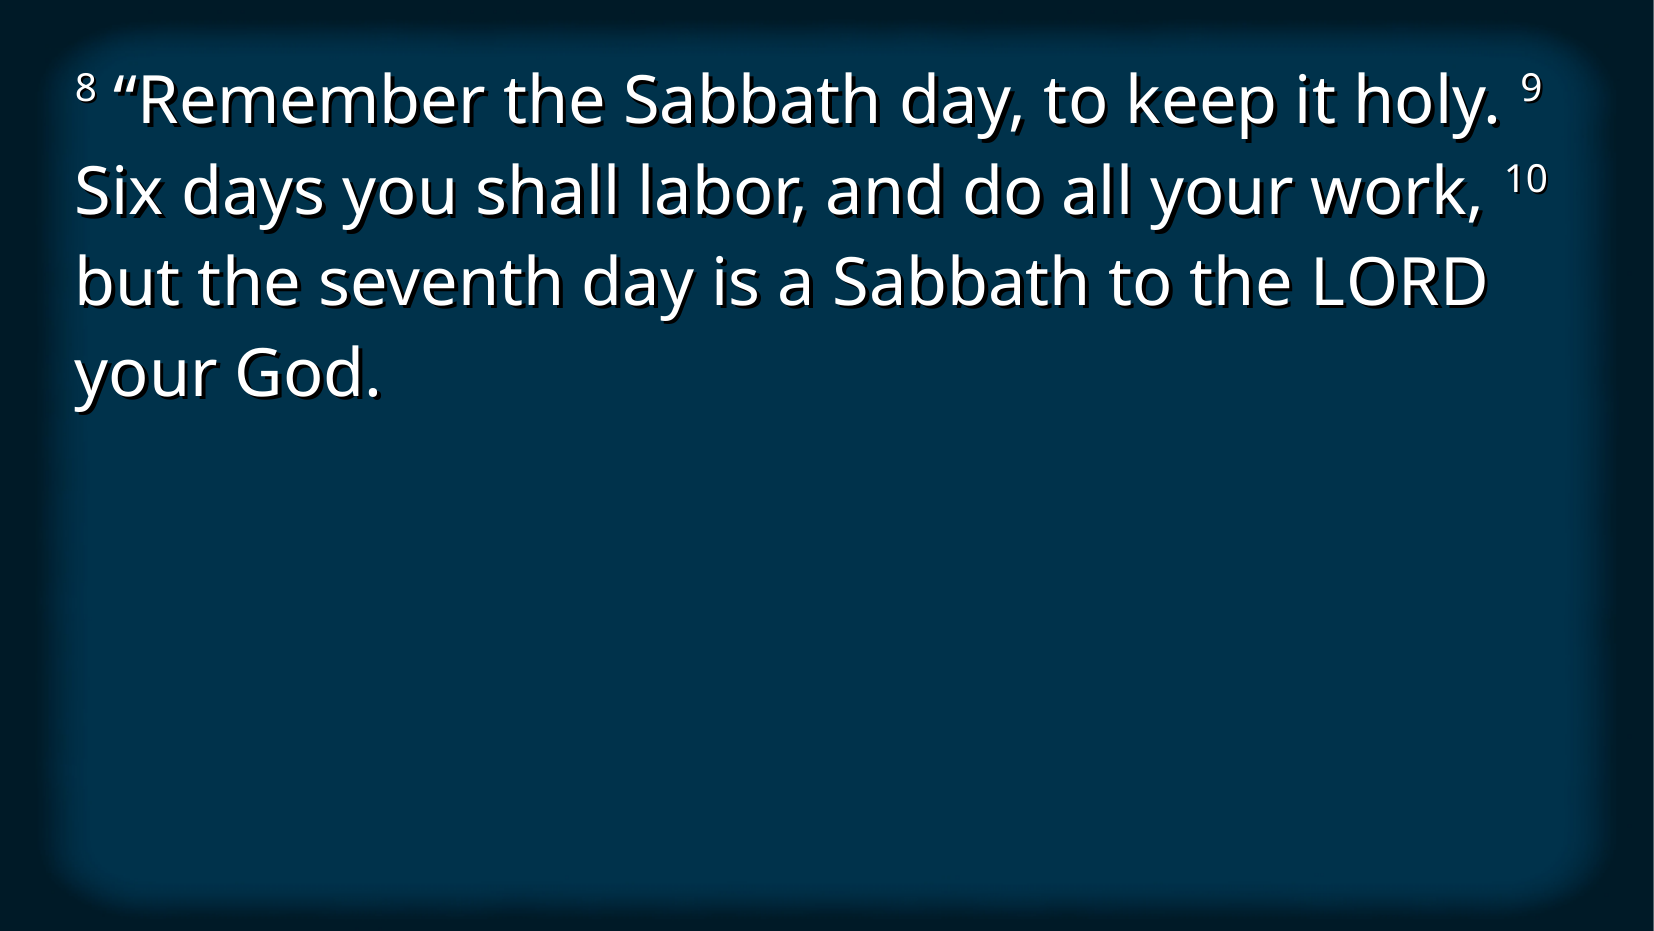

8 “Remember the Sabbath day, to keep it holy. 9 Six days you shall labor, and do all your work, 10 but the seventh day is a Sabbath to the LORD your God.